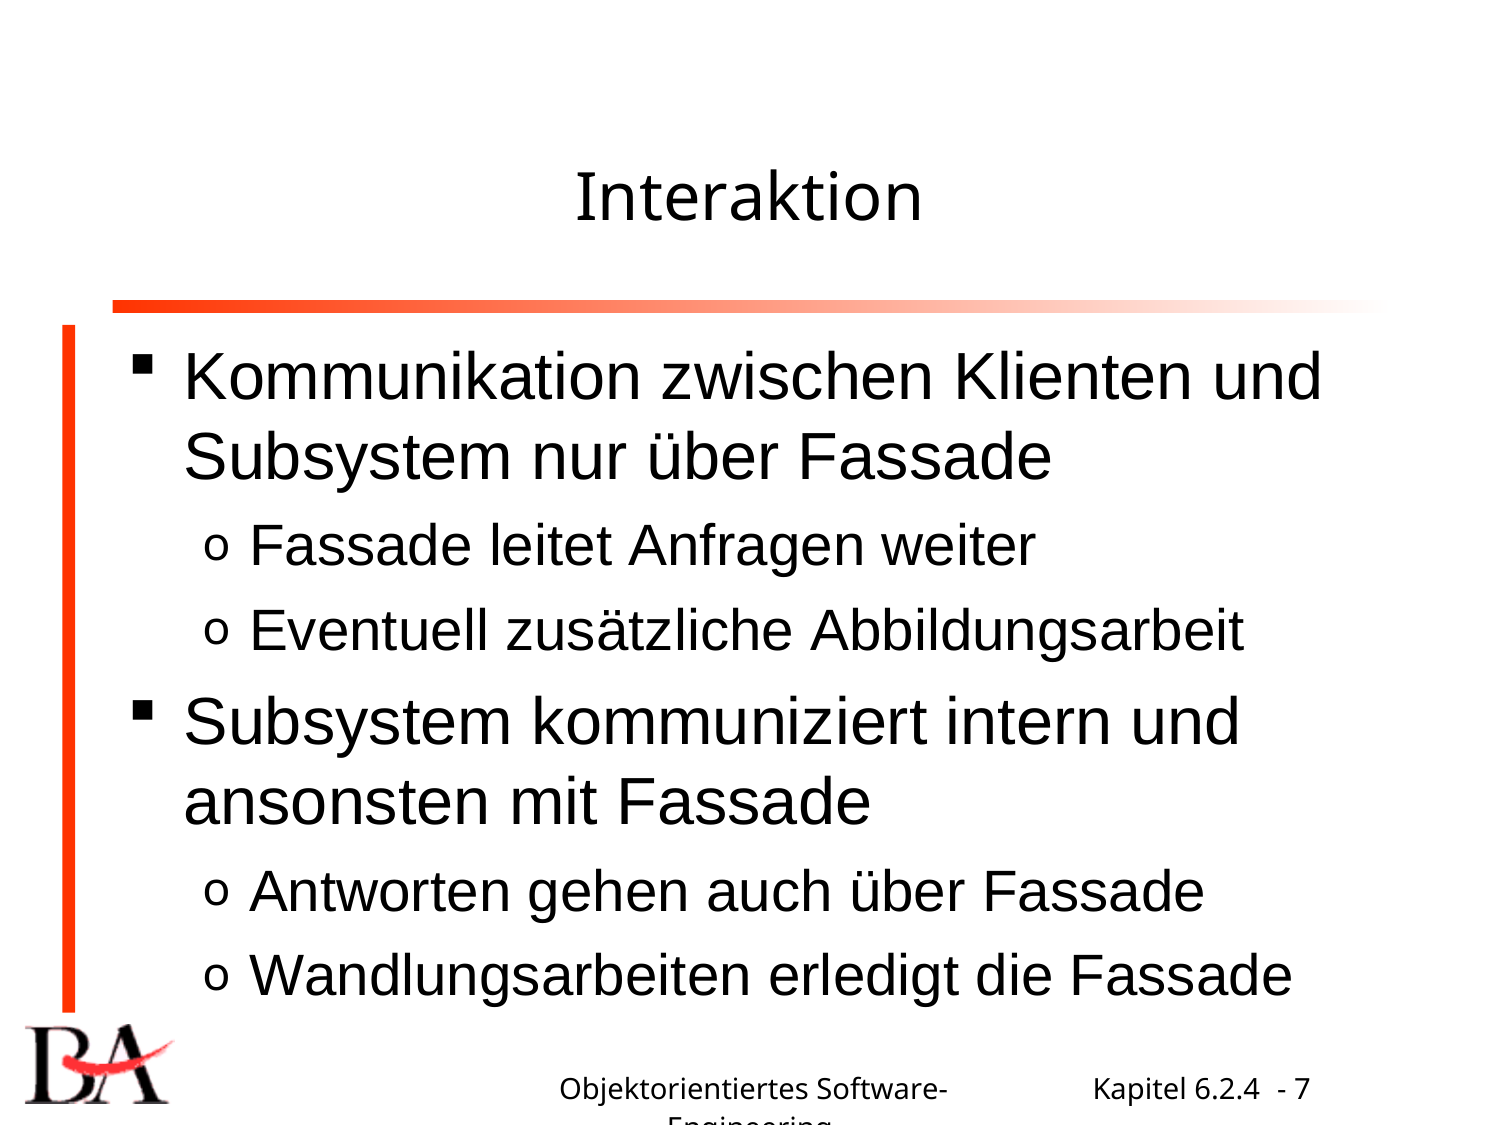

# Interaktion
Kommunikation zwischen Klienten und Subsystem nur über Fassade
Fassade leitet Anfragen weiter
Eventuell zusätzliche Abbildungsarbeit
Subsystem kommuniziert intern und ansonsten mit Fassade
Antworten gehen auch über Fassade
Wandlungsarbeiten erledigt die Fassade
7